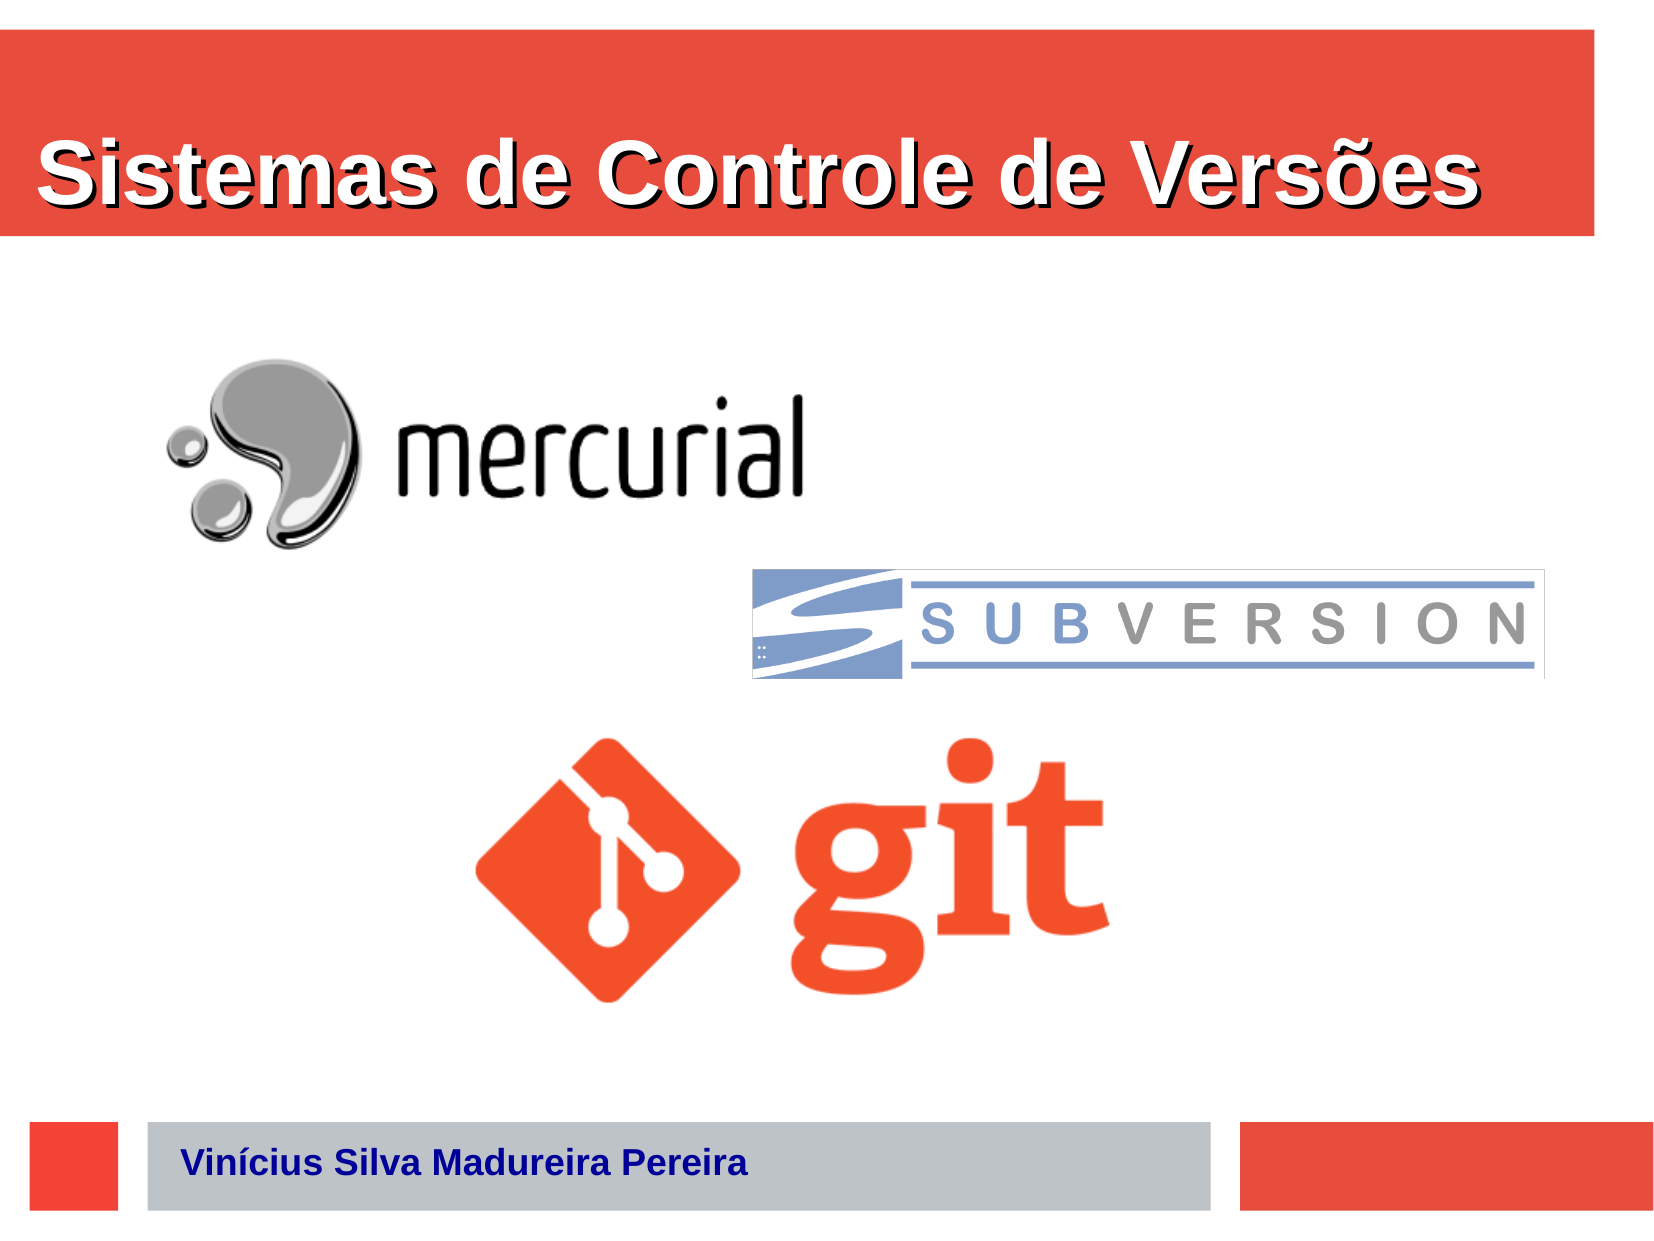

# Sistemas de Controle de Versões
Vinícius Silva Madureira Pereira